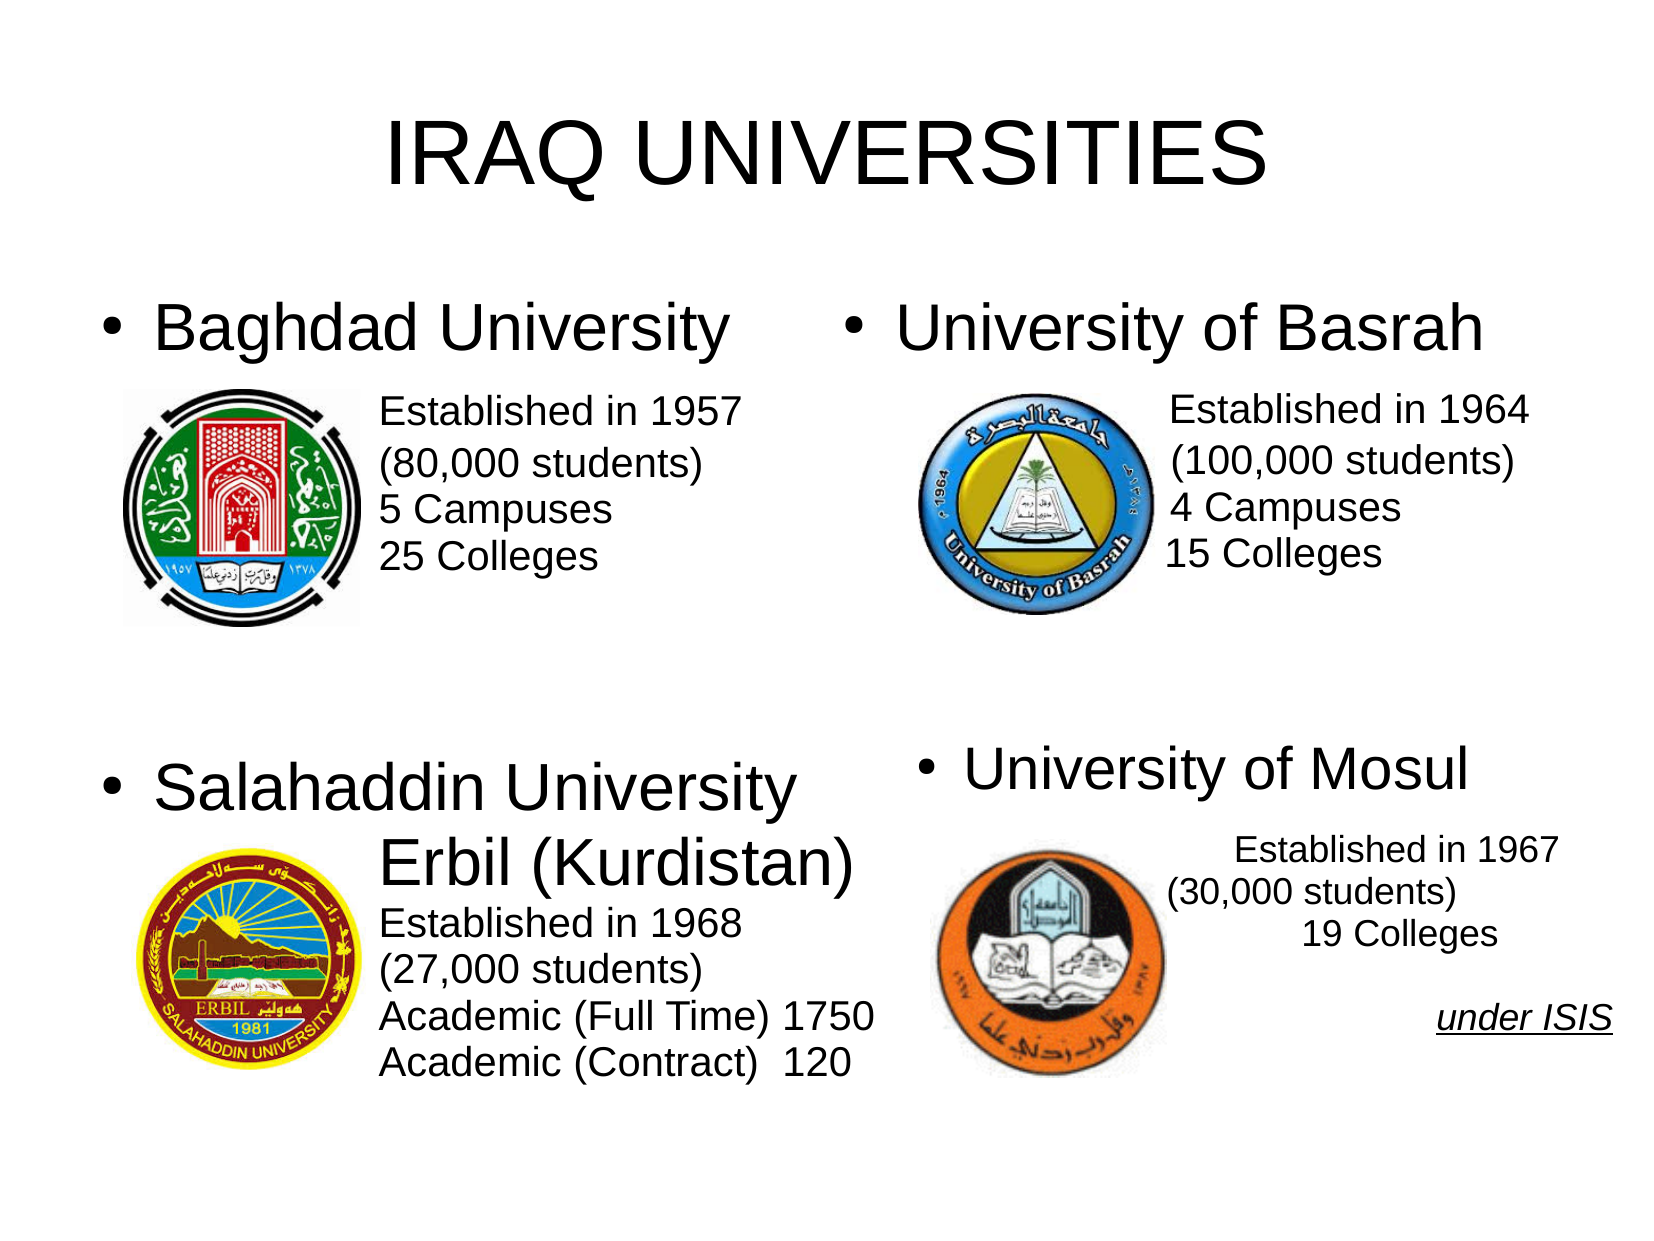

# IRAQ UNIVERSITIES
Baghdad University
			Established in 1957
			(80,000 students)
			5 Campuses
			25 Colleges
University of Basrah
 Established in 1964
 (100,000 students)
			 			 4 Campuses
			 15 Colleges
University of Mosul
 		Established in 1967
 	(30,000 students)
			 	19 Colleges
				 		 	under ISIS control
Salahaddin University
		 	Erbil (Kurdistan)
			Established in 1968
			(27,000 students)
			Academic (Full Time) 1750
			Academic (Contract) 120